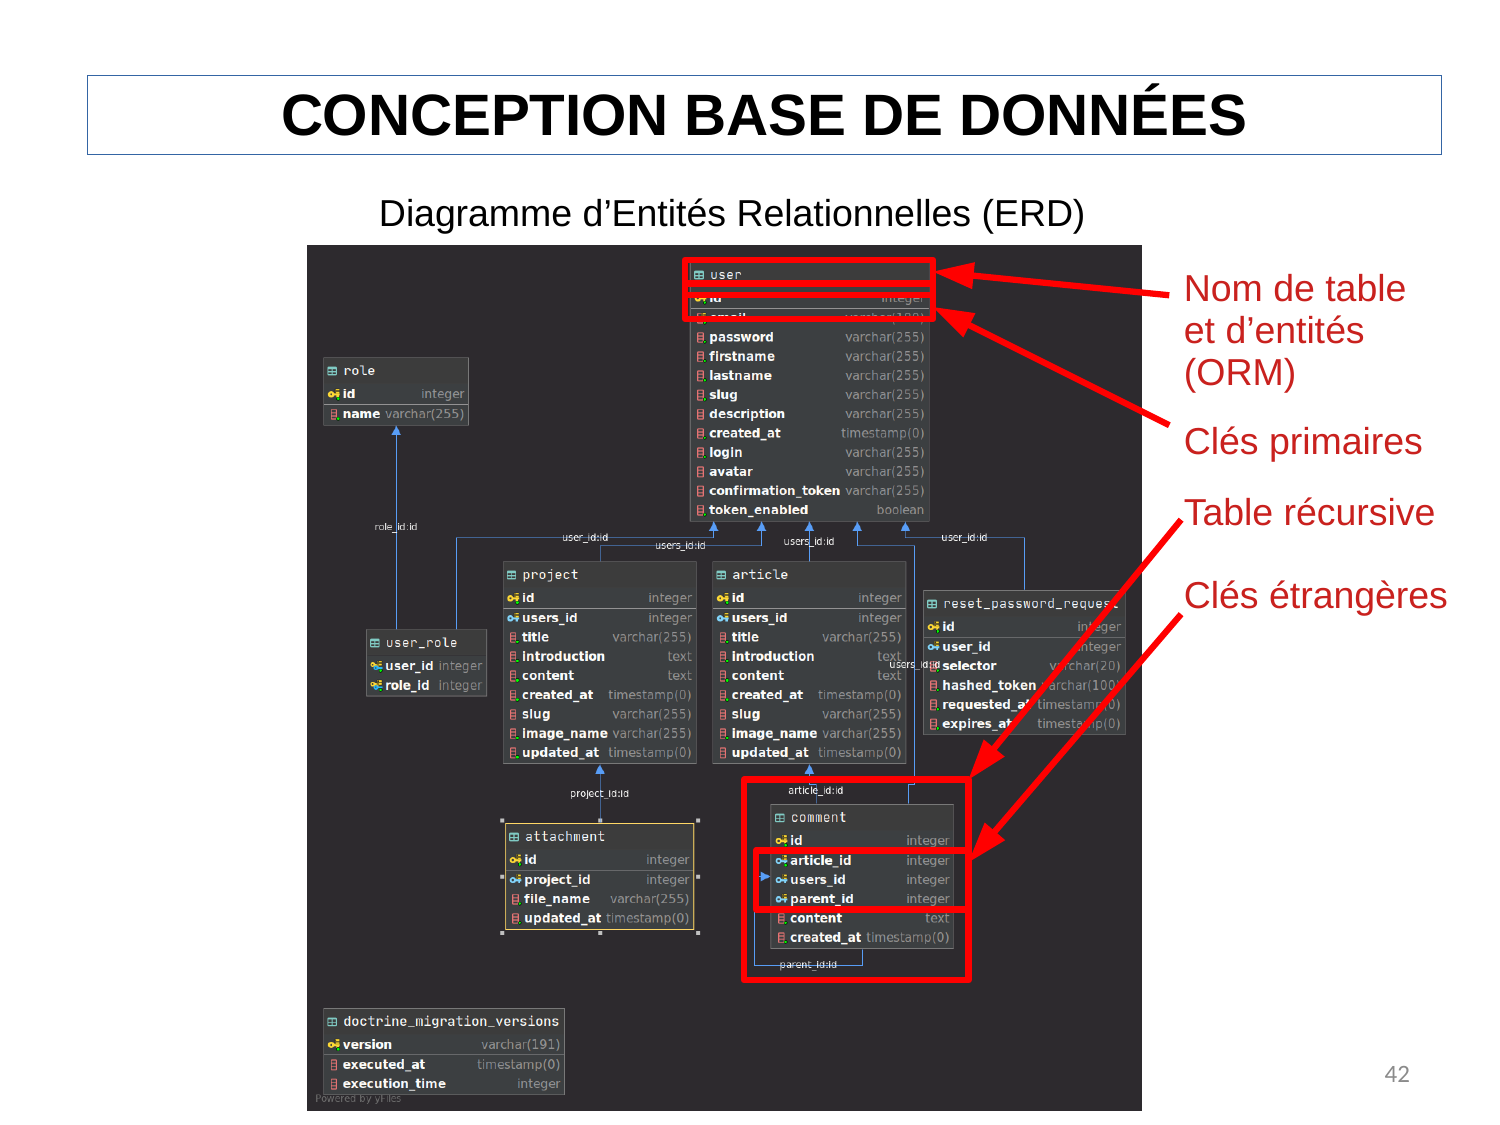

CONCEPTION BASE DE DONNÉES
Diagramme d’Entités Relationnelles (ERD)
Nom de table et d’entités (ORM)
Clés primaires
Table récursive
Clés étrangères
Soutenance Concepteur Développeur d'Application - David Saoud - 26/11/2020
42